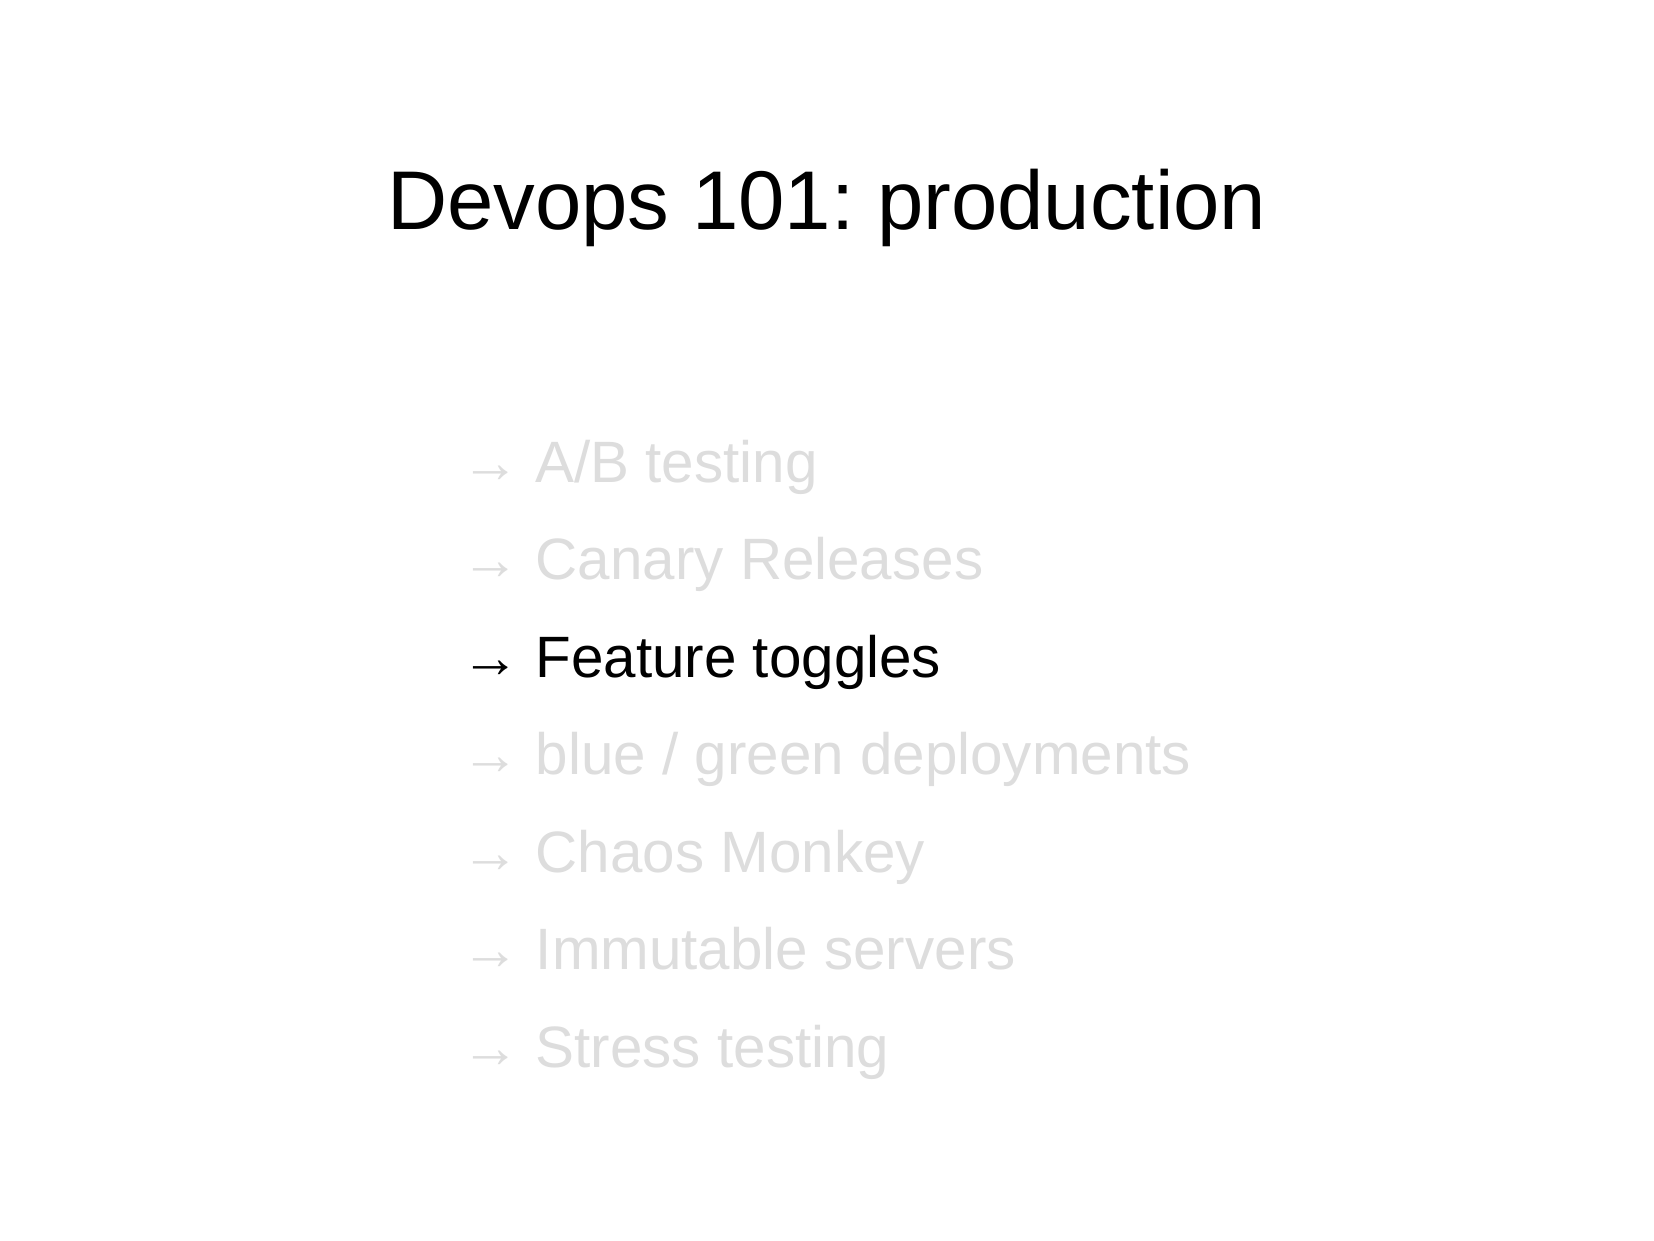

Devops 101: production
→ A/B testing
→ Canary Releases
→ Feature toggles
→ blue / green deployments
→ Chaos Monkey
→ Immutable servers
→ Stress testing